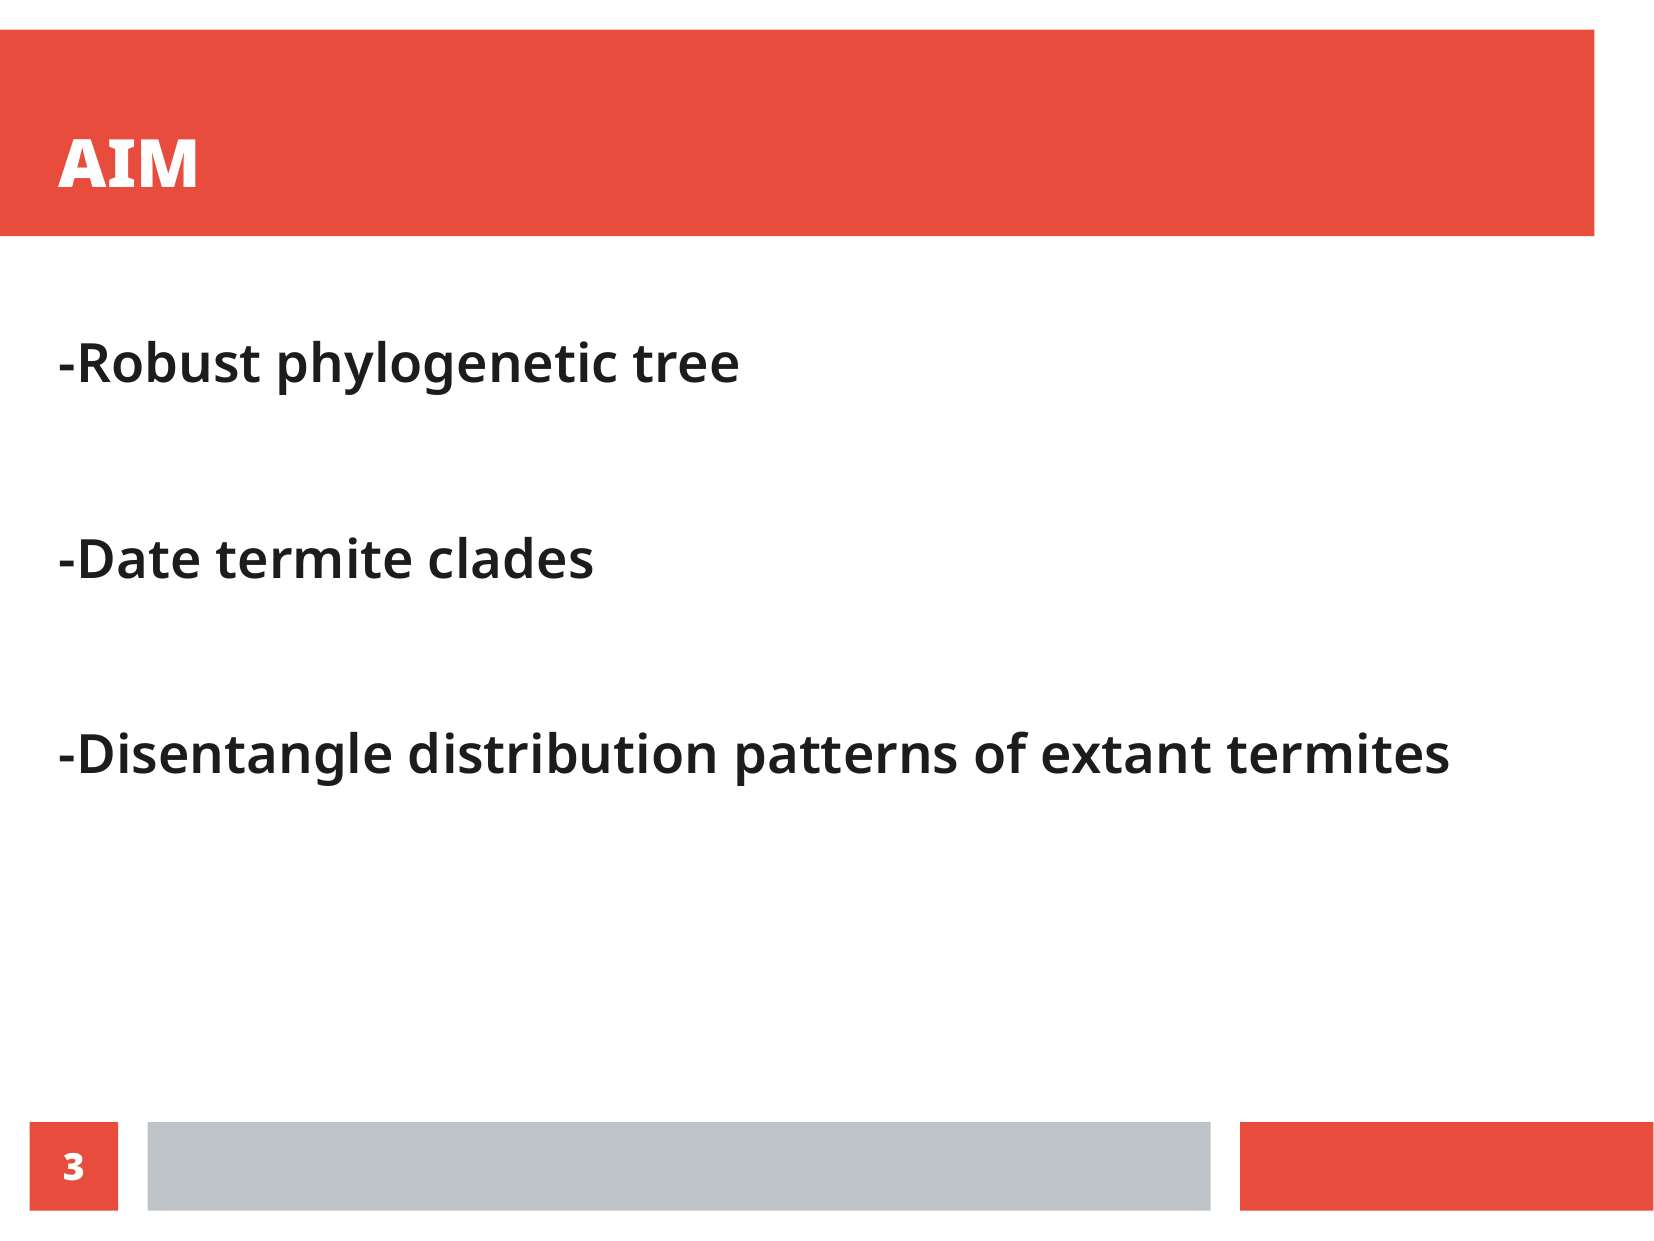

# AIM
-Robust phylogenetic tree
-Date termite clades
-Disentangle distribution patterns of extant termites
3